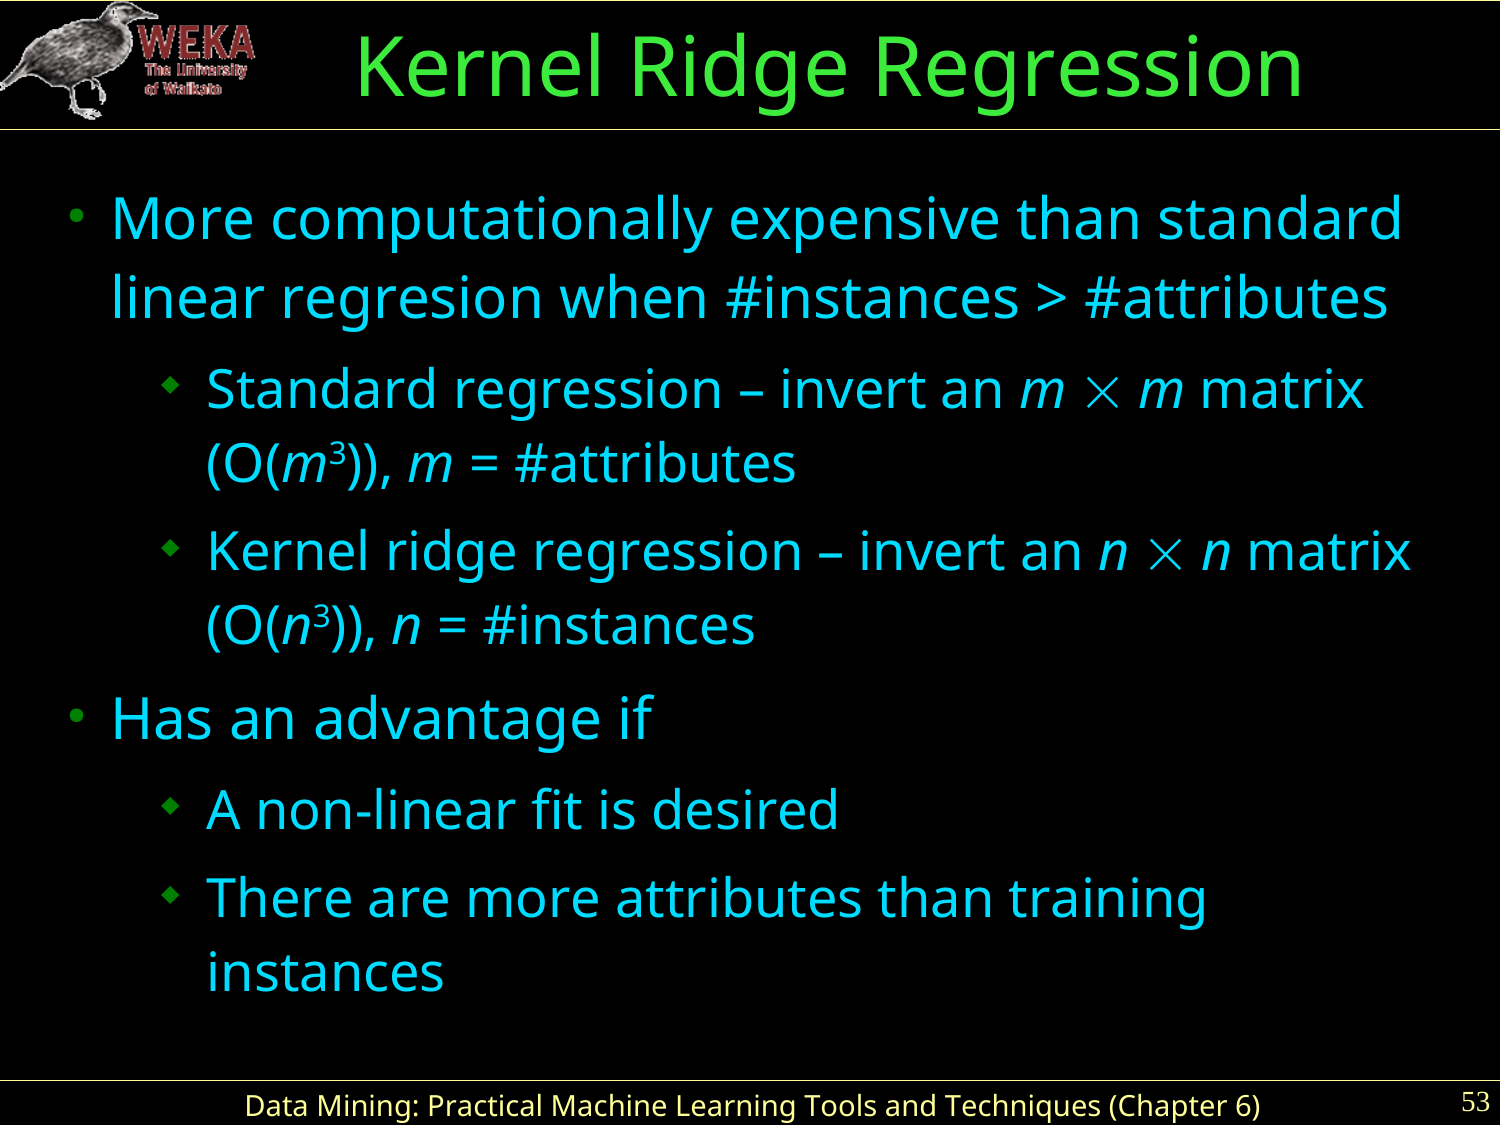

# Kernel Ridge Regression
More computationally expensive than standard linear regresion when #instances > #attributes
Standard regression – invert an m  m matrix (O(m3)), m = #attributes
Kernel ridge regression – invert an n  n matrix (O(n3)), n = #instances
Has an advantage if
A non-linear fit is desired
There are more attributes than training instances
Data Mining: Practical Machine Learning Tools and Techniques (Chapter 6)
53